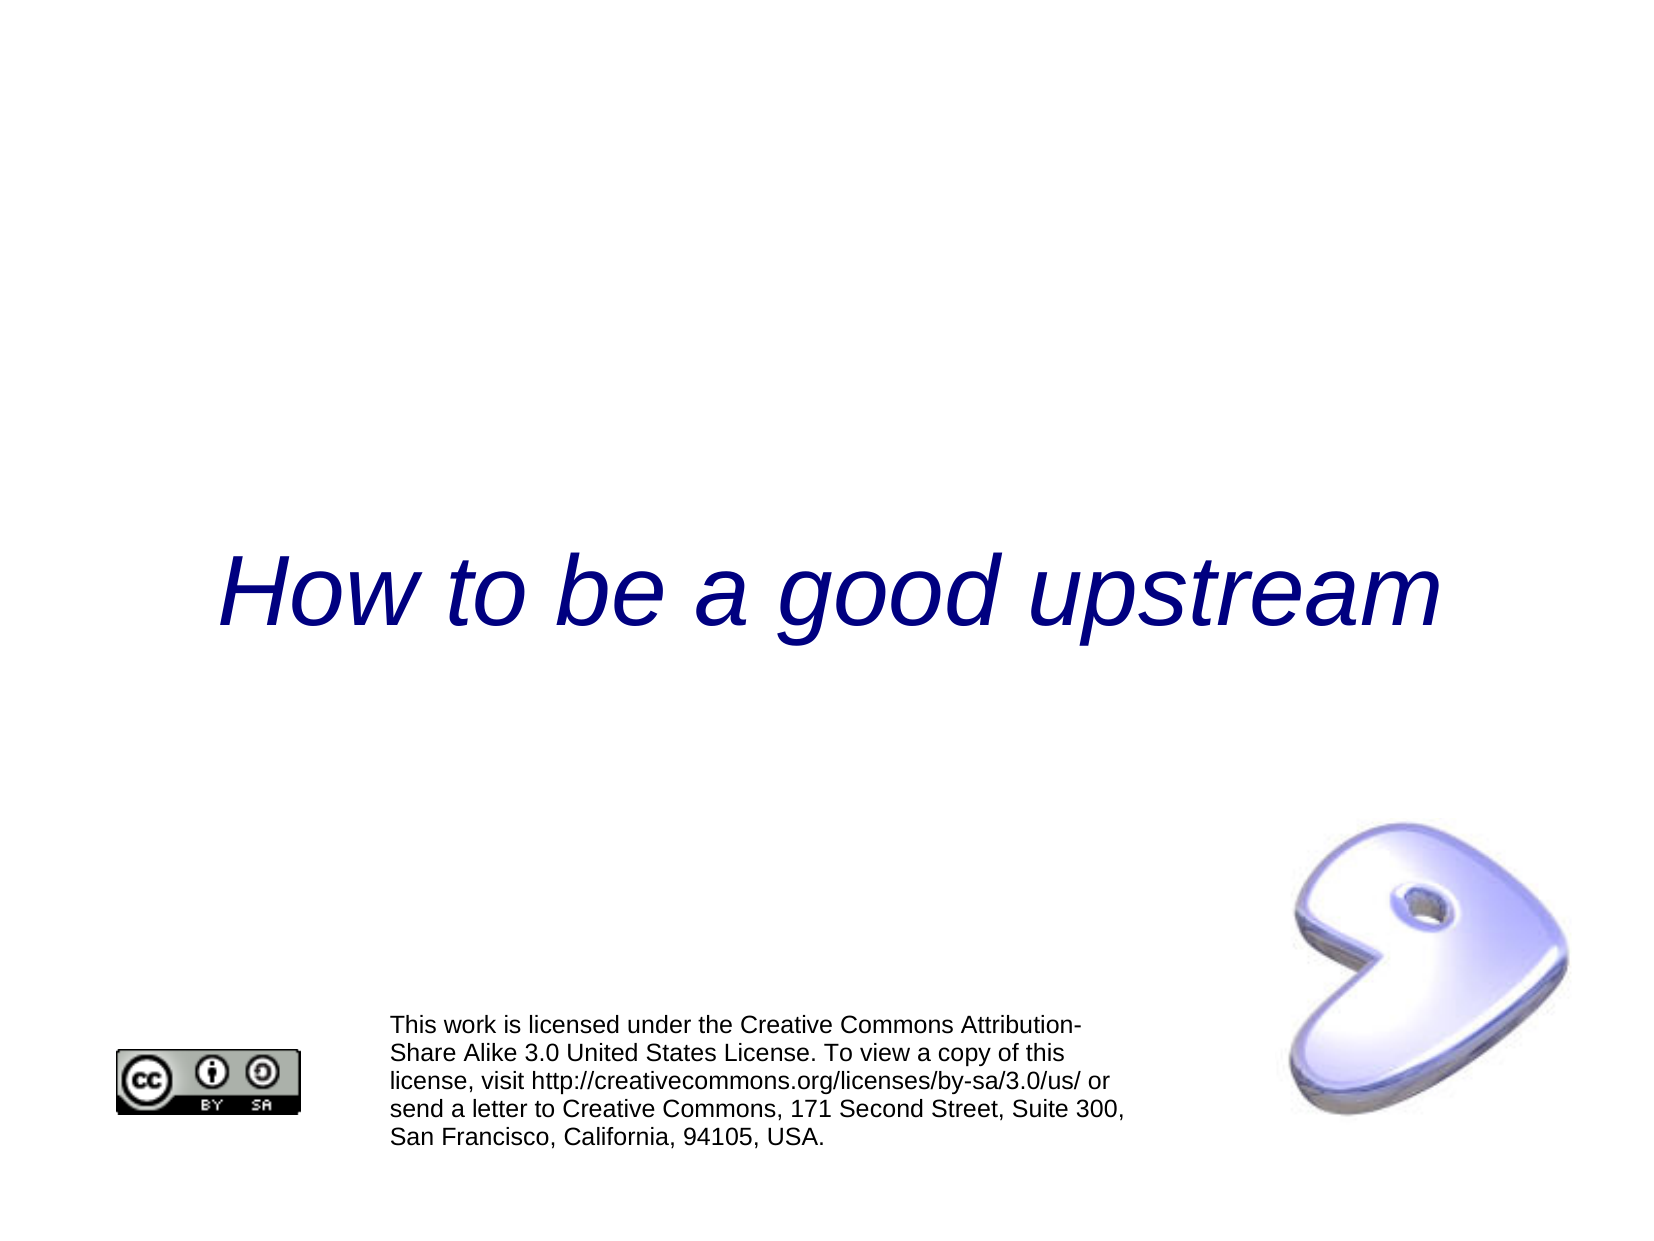

# How to be a good upstream
This work is licensed under the Creative Commons Attribution-Share Alike 3.0 United States License. To view a copy of this license, visit http://creativecommons.org/licenses/by-sa/3.0/us/ or send a letter to Creative Commons, 171 Second Street, Suite 300, San Francisco, California, 94105, USA.